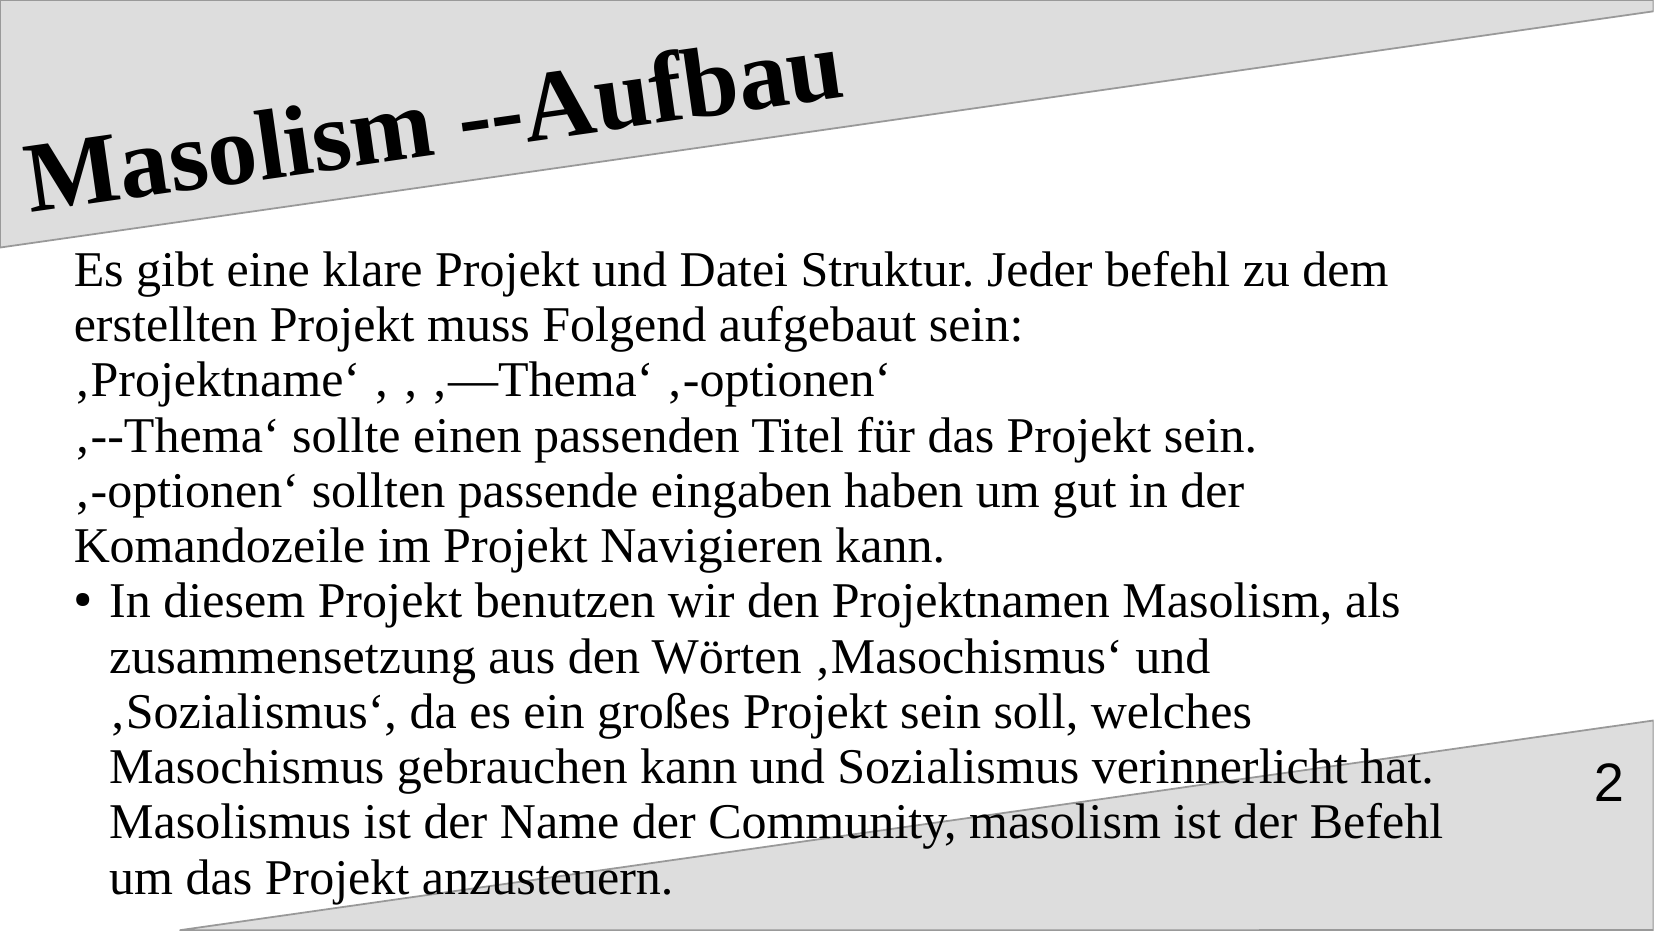

# Masolism --Aufbau
Es gibt eine klare Projekt und Datei Struktur. Jeder befehl zu dem erstellten Projekt muss Folgend aufgebaut sein:
‚Projektname‘ ‚ ‚ ‚—Thema‘ ‚-optionen‘
‚--Thema‘ sollte einen passenden Titel für das Projekt sein.
‚-optionen‘ sollten passende eingaben haben um gut in der Komandozeile im Projekt Navigieren kann.
In diesem Projekt benutzen wir den Projektnamen Masolism, als zusammensetzung aus den Wörten ‚Masochismus‘ und ‚Sozialismus‘, da es ein großes Projekt sein soll, welches Masochismus gebrauchen kann und Sozialismus verinnerlicht hat. Masolismus ist der Name der Community, masolism ist der Befehl um das Projekt anzusteuern.
2